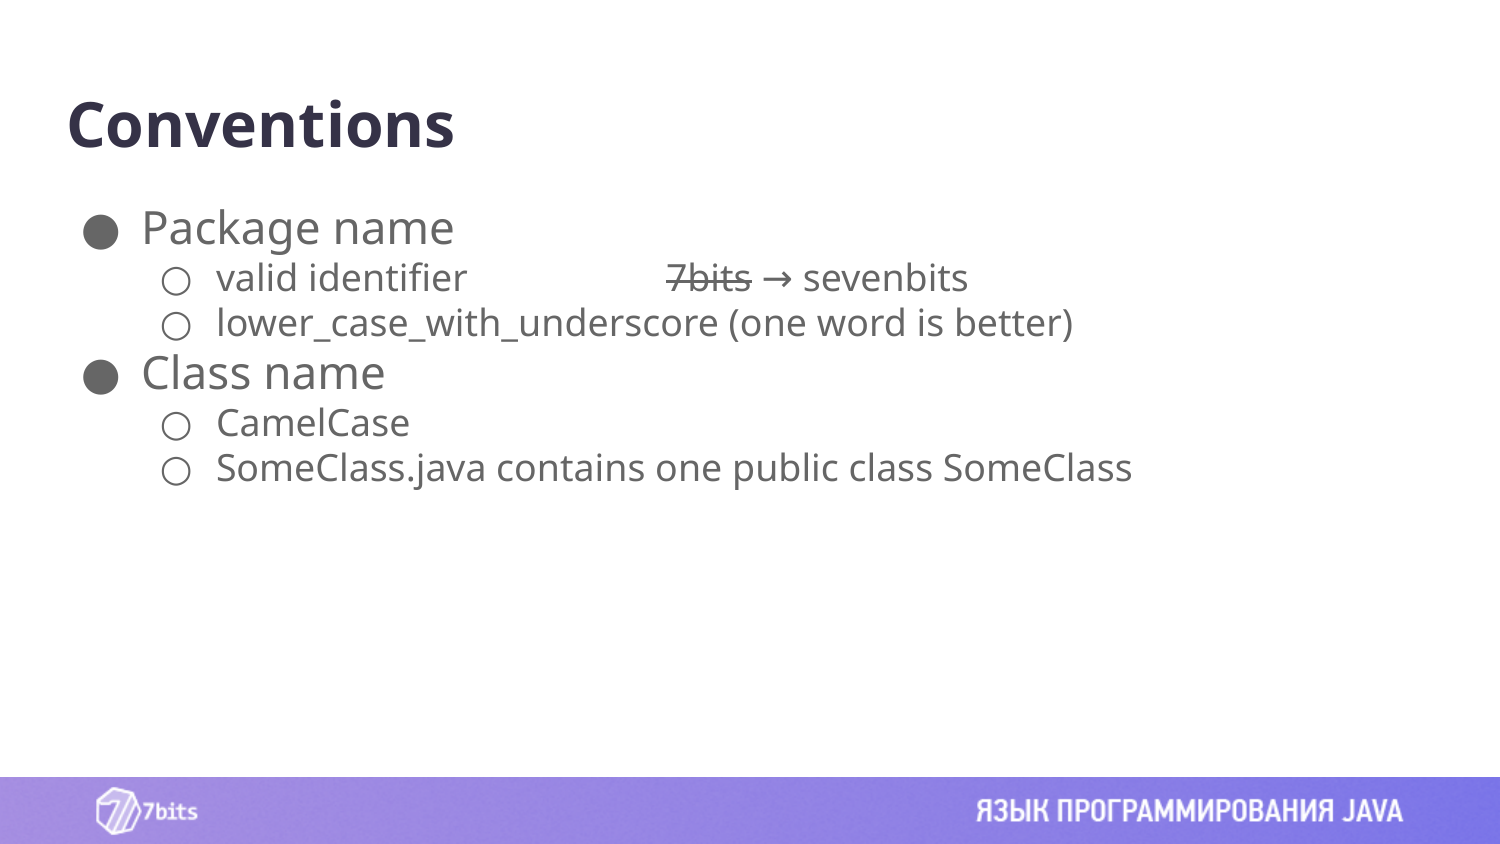

# Conventions
Package name
valid identifier 			7bits → sevenbits
lower_case_with_underscore (one word is better)
Class name
CamelCase
SomeClass.java contains one public class SomeClass